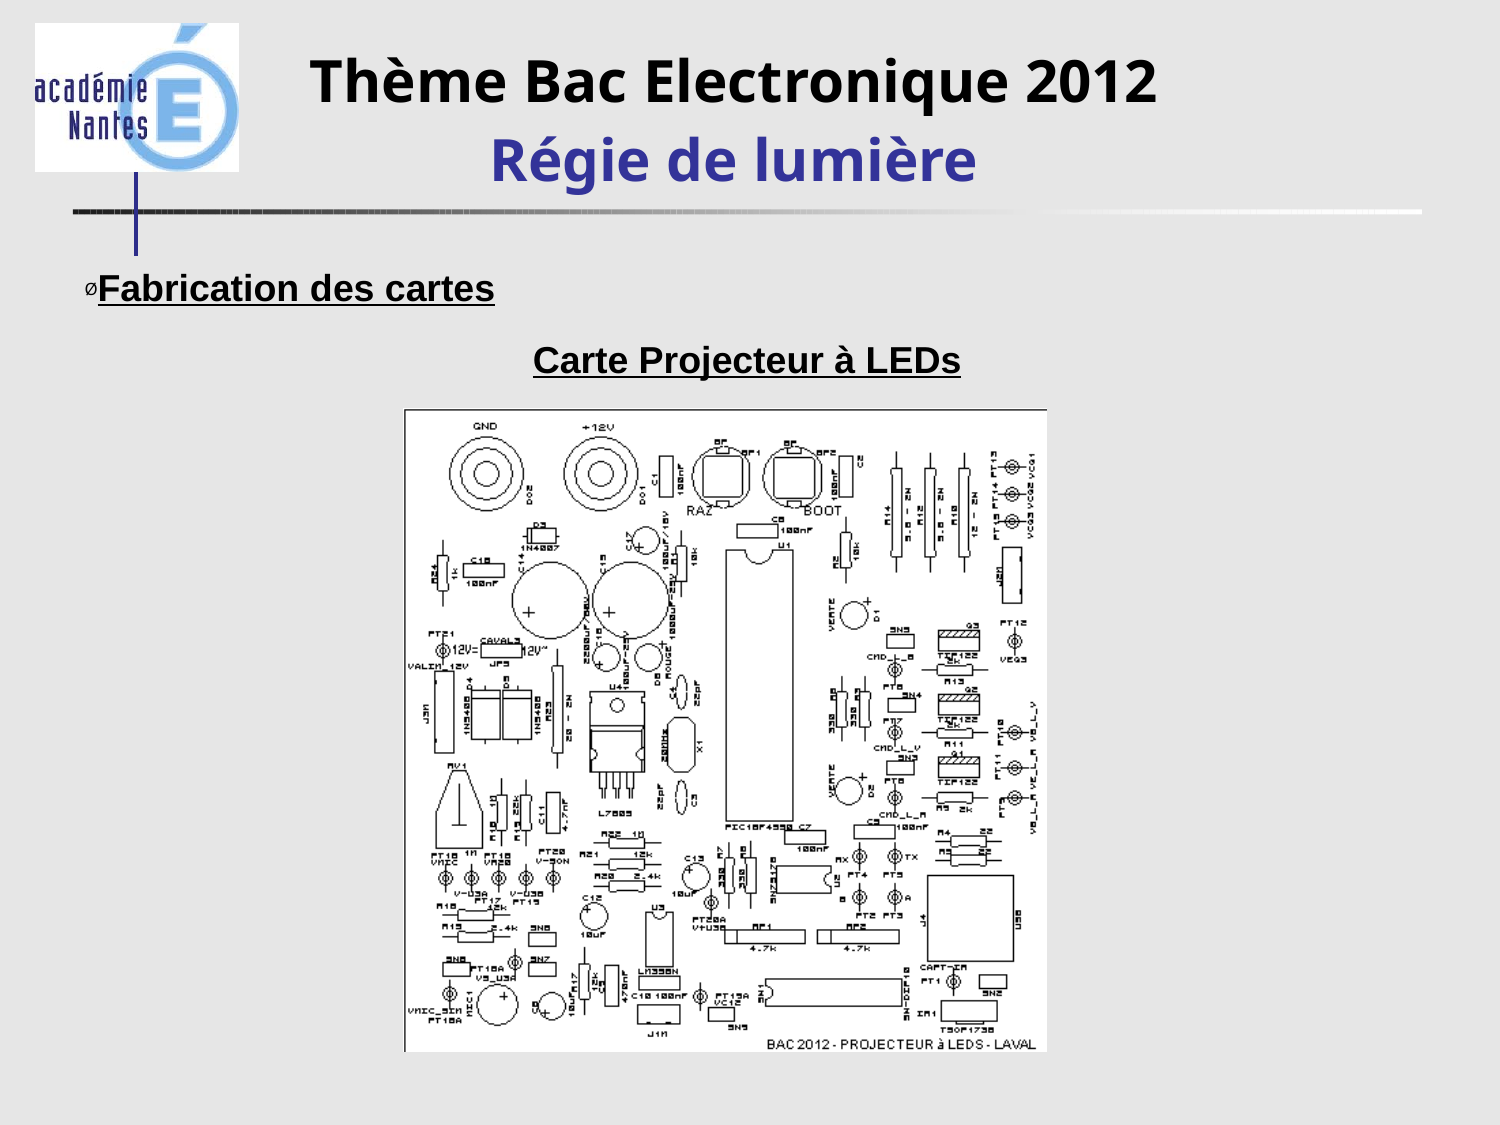

Thème Bac Electronique 2012
Régie de lumière
Fabrication des cartes
Carte Projecteur à LEDs